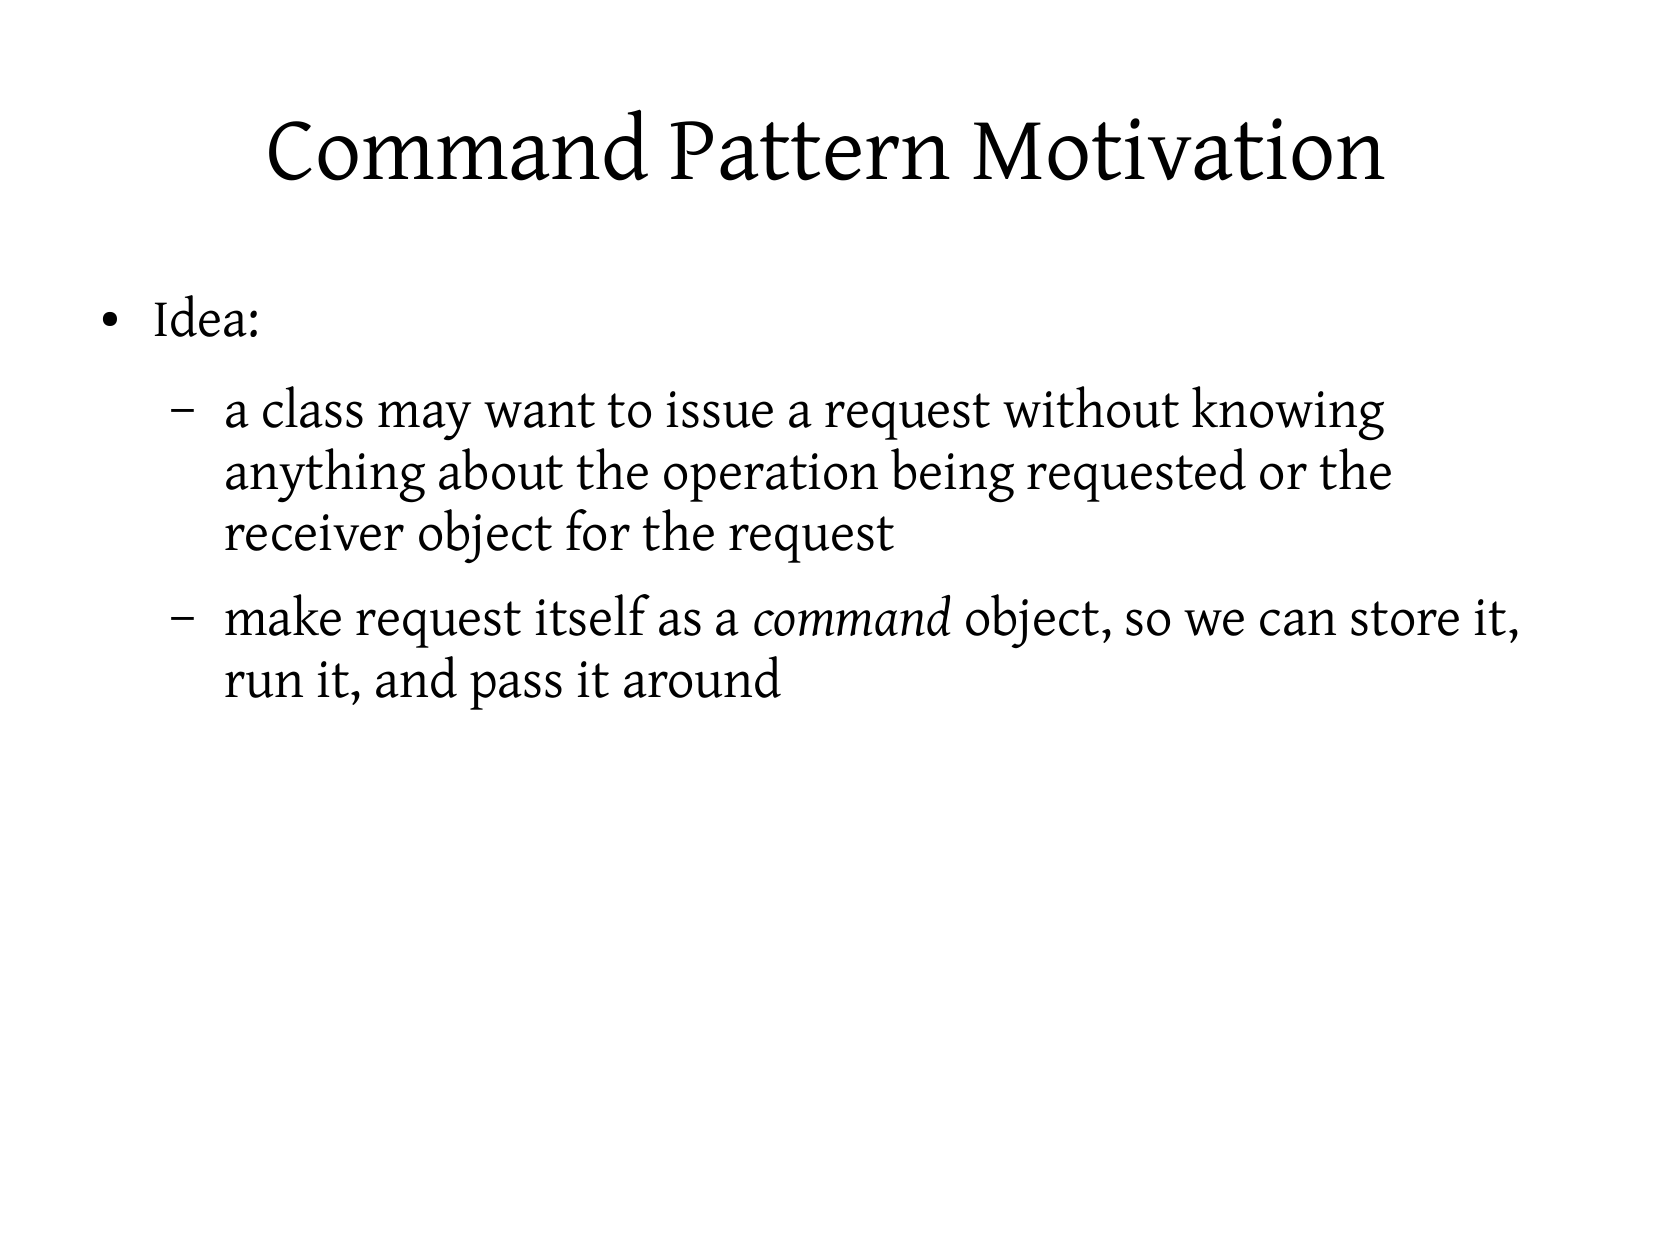

# Command Pattern Motivation
Idea:
a class may want to issue a request without knowing anything about the operation being requested or the receiver object for the request
make request itself as a command object, so we can store it, run it, and pass it around